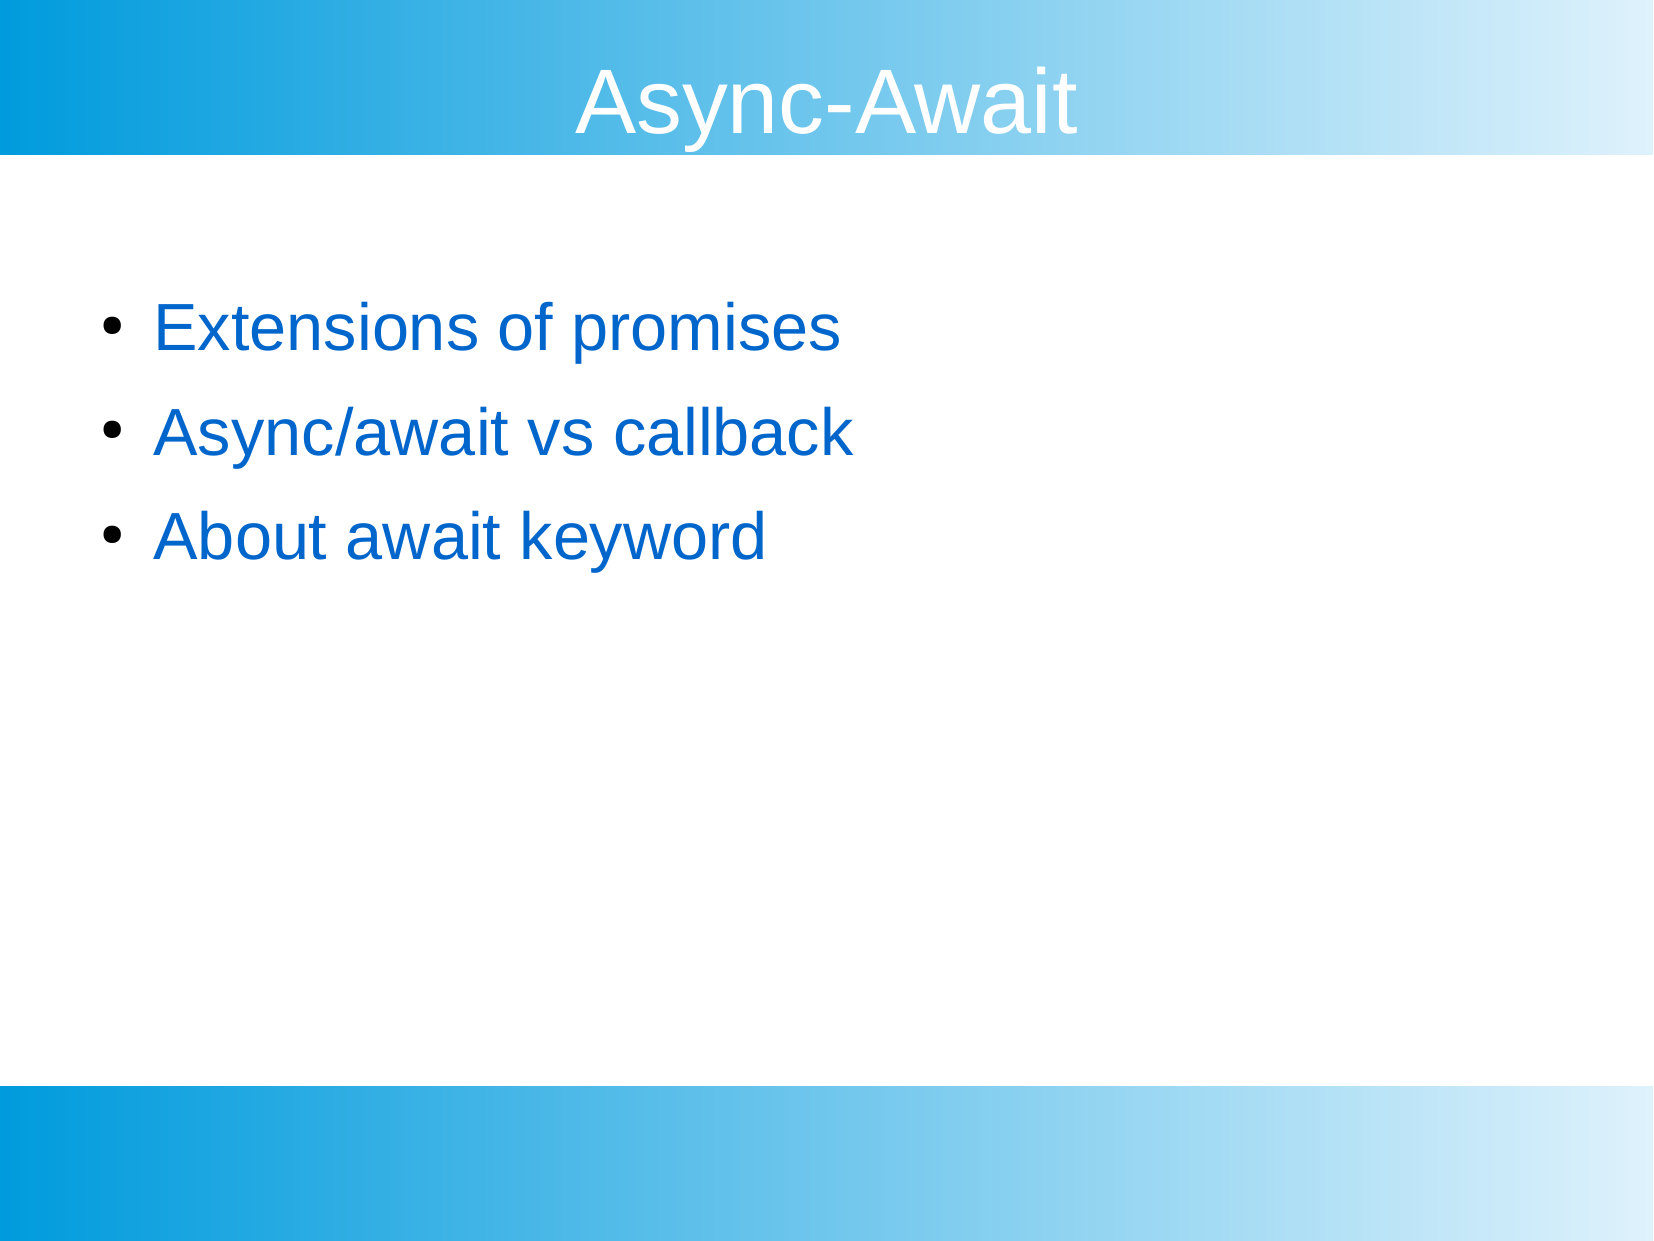

# Async-Await
Extensions of promises
Async/await vs callback
About await keyword